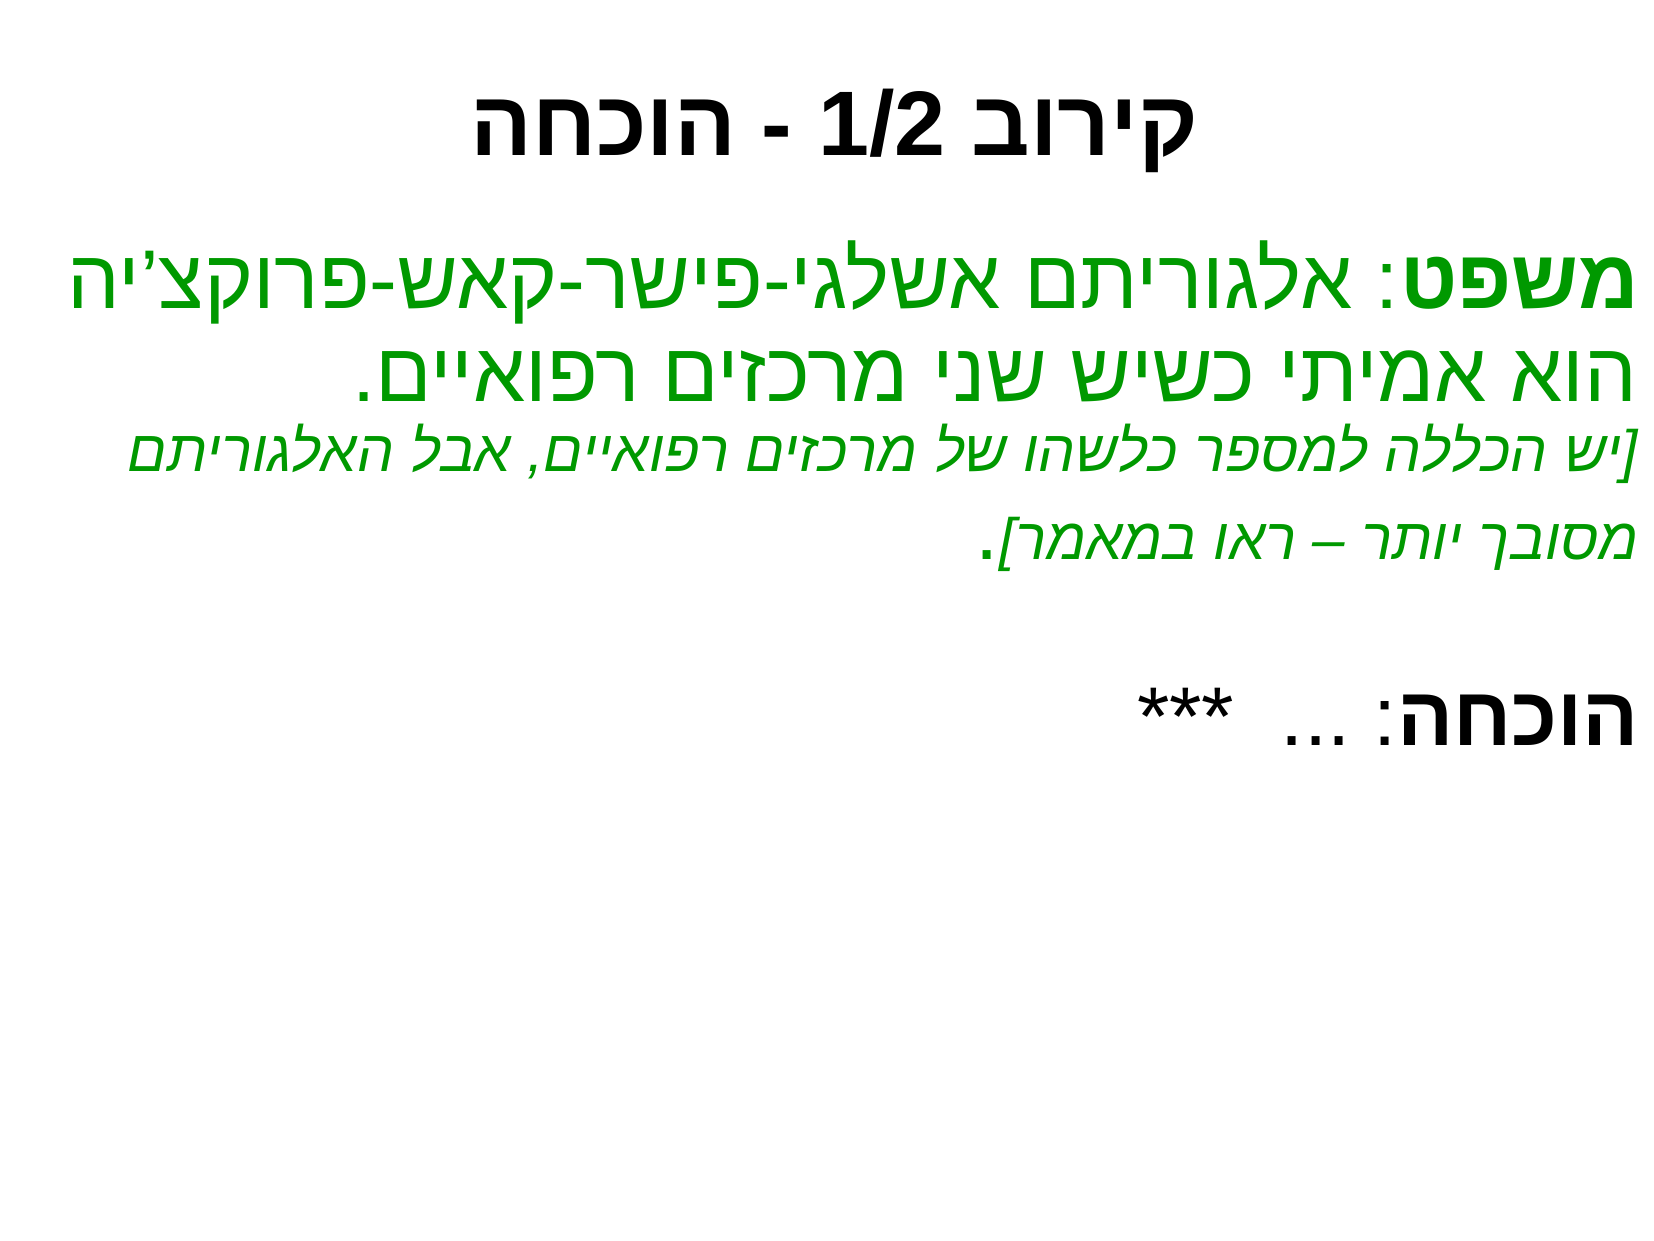

# קירוב 1/2 - הוכחה
משפט: אלגוריתם אשלגי-פישר-קאש-פרוקצ’יה הוא אמיתי כשיש שני מרכזים רפואיים.
[יש הכללה למספר כלשהו של מרכזים רפואיים, אבל האלגוריתם מסובך יותר – ראו במאמר].
הוכחה: ... ***